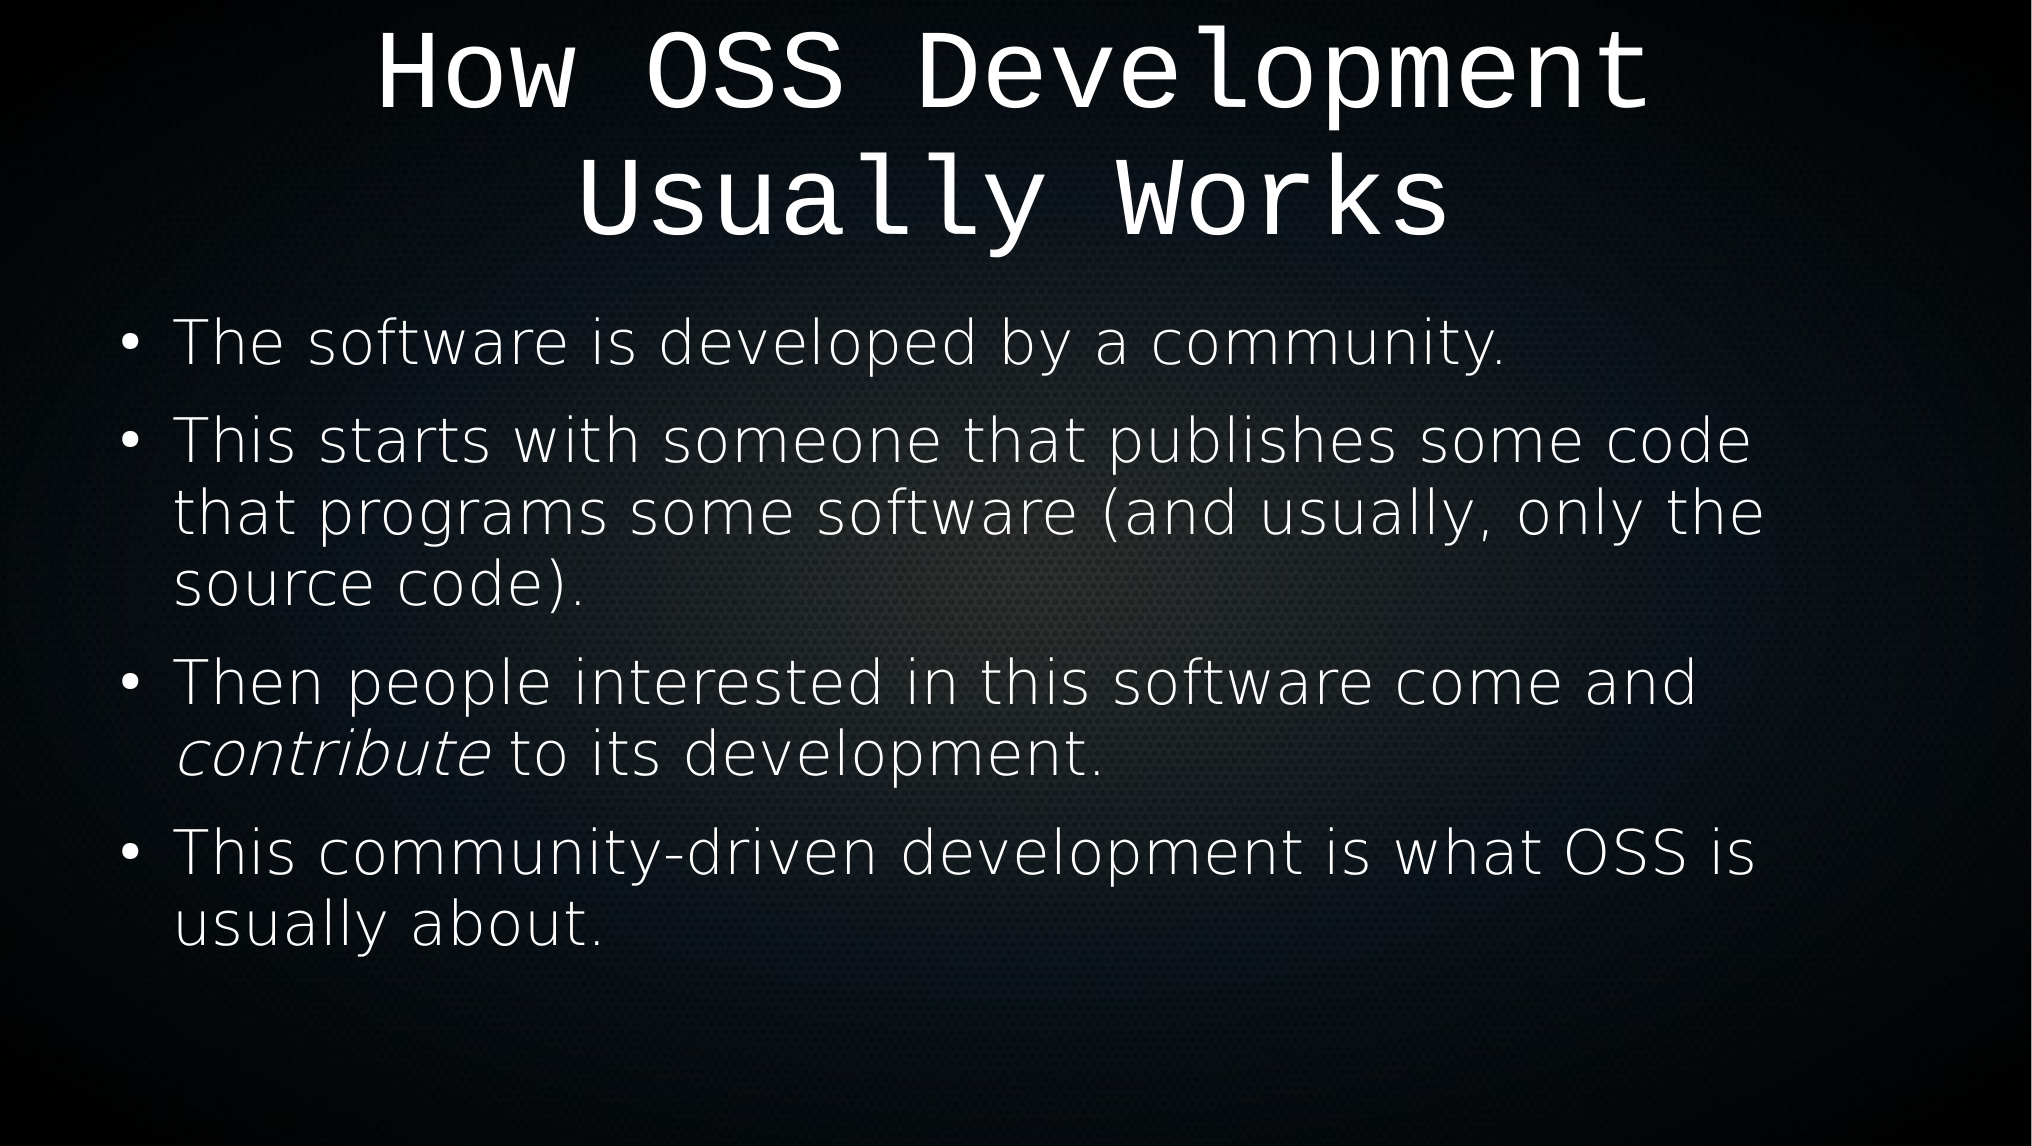

# How OSS Development Usually Works
The software is developed by a community.
This starts with someone that publishes some code that programs some software (and usually, only the source code).
Then people interested in this software come and contribute to its development.
This community-driven development is what OSS is usually about.